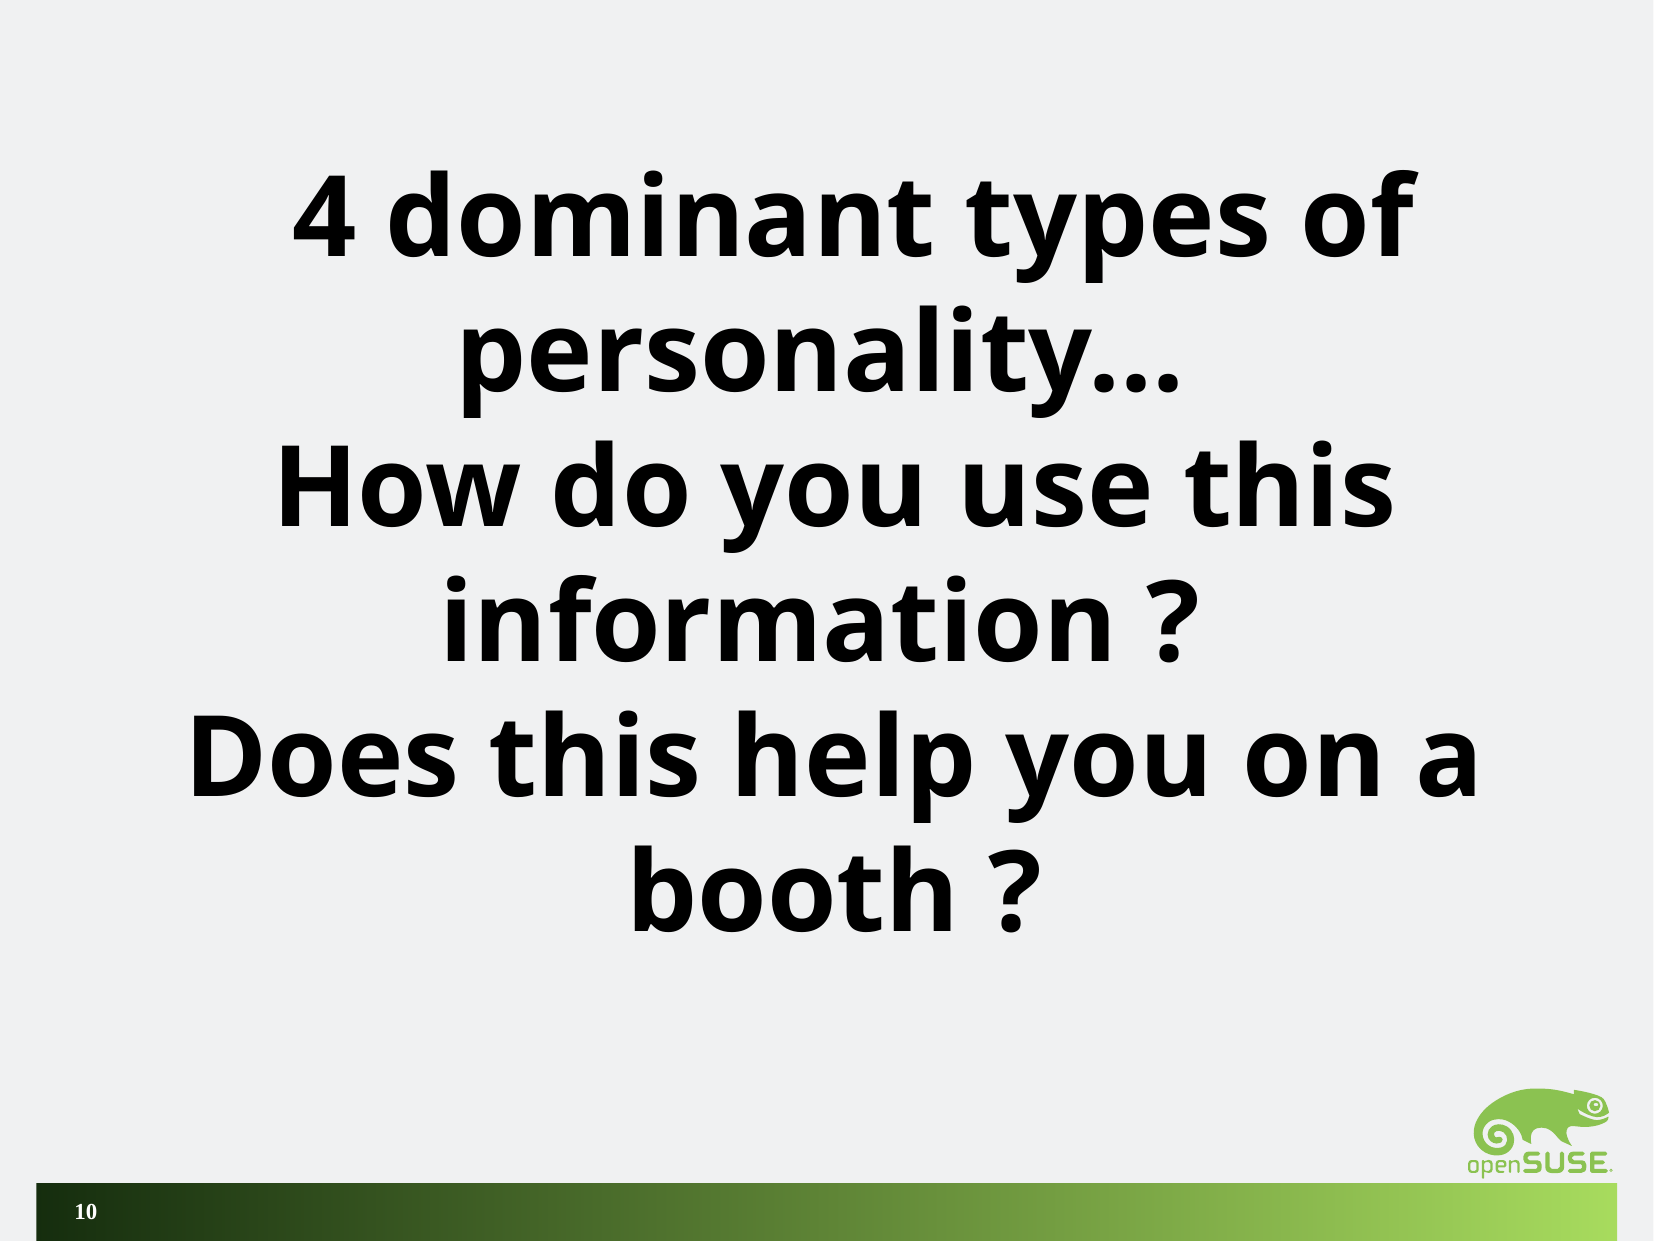

# 4 dominant types of personality... How do you use this information ? Does this help you on a booth ?
10